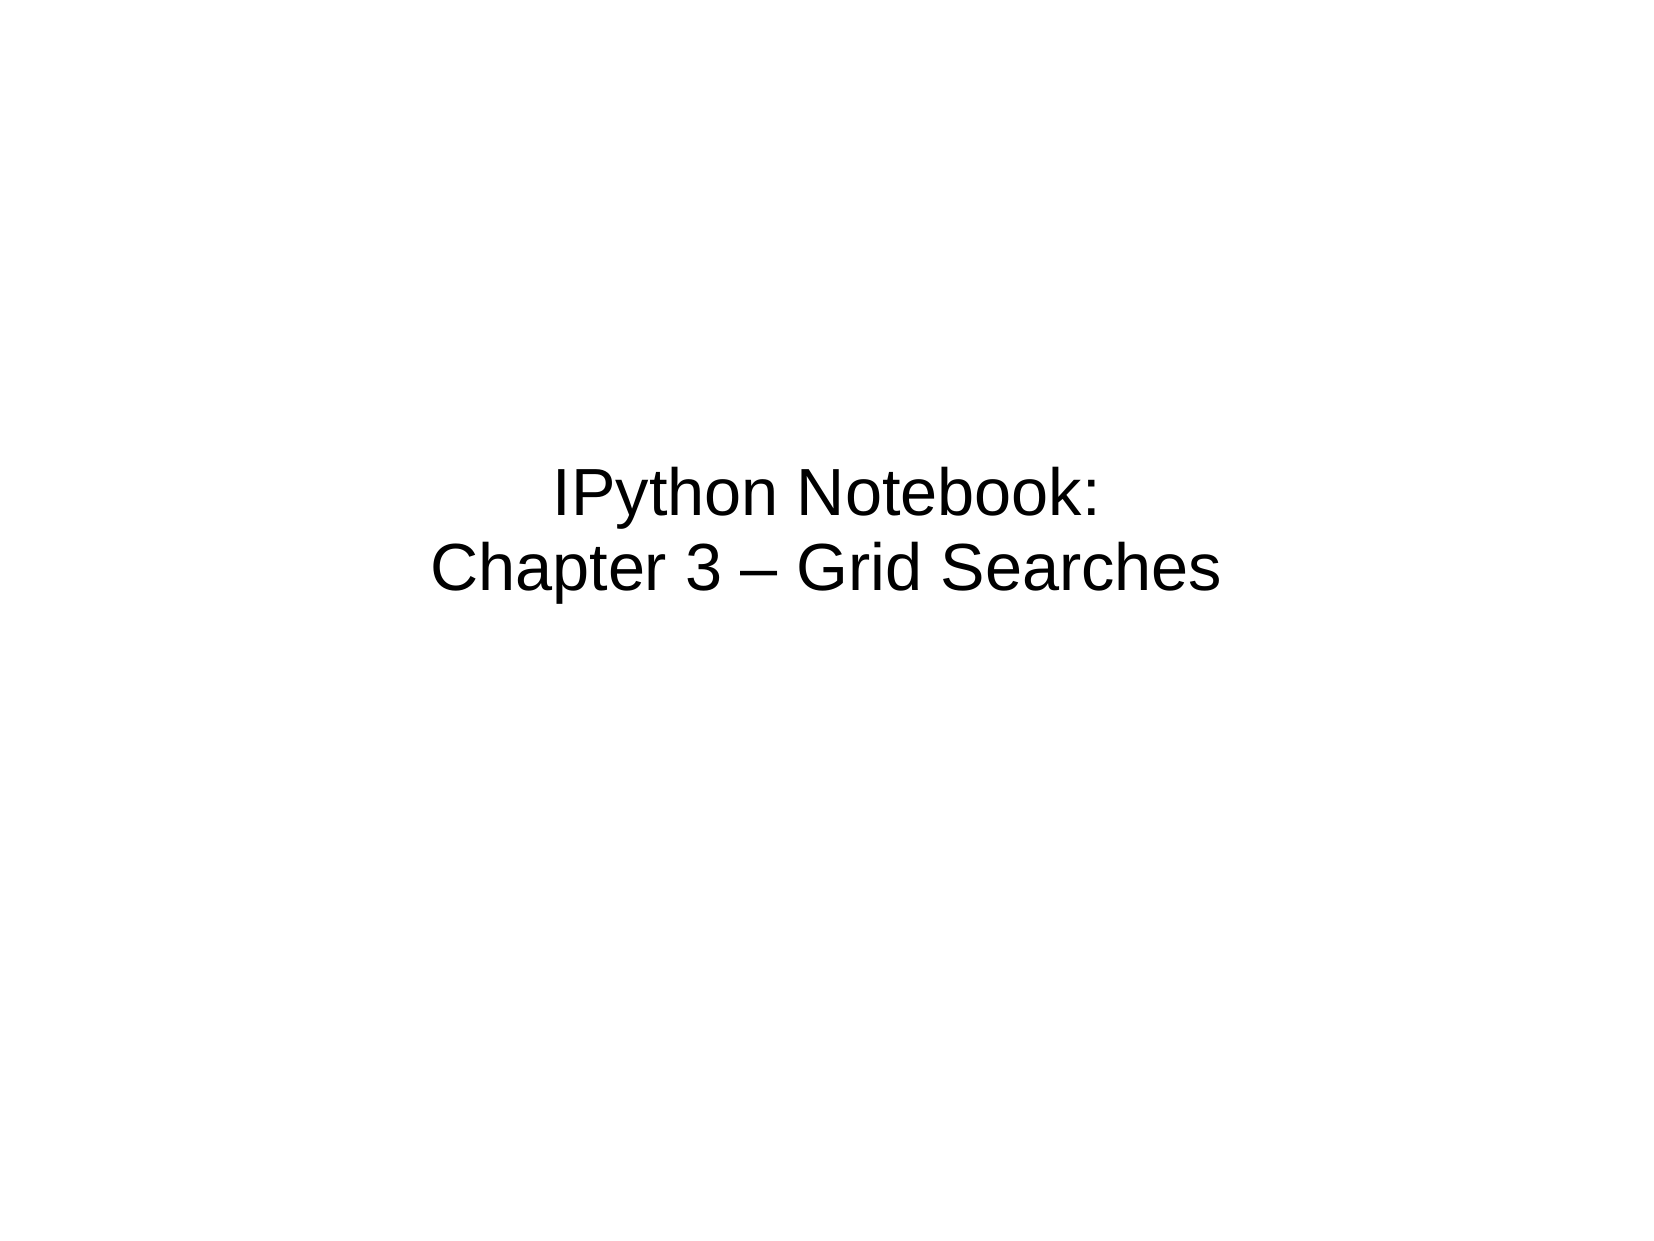

# IPython Notebook:
Chapter 3 – Grid Searches